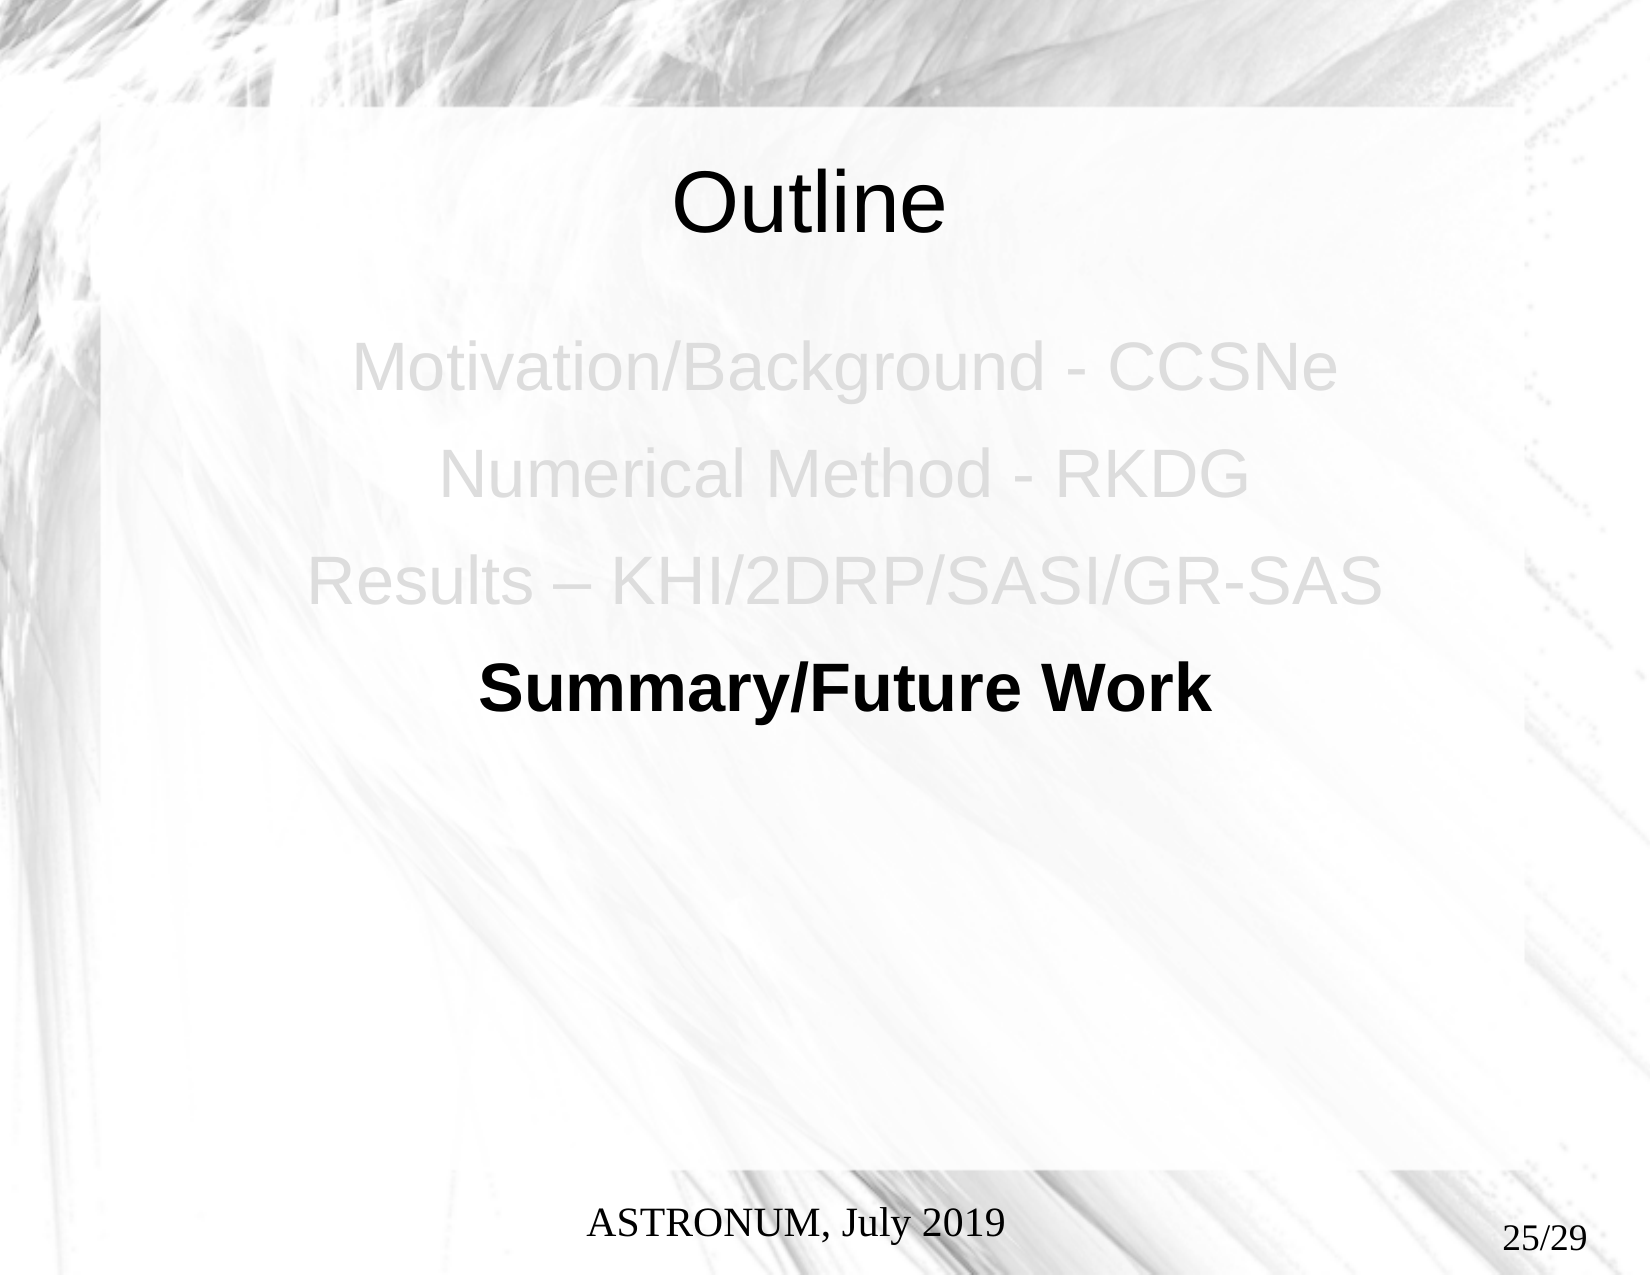

# Outline
Motivation/Background - CCSNe
Numerical Method - RKDG
Results – KHI/2DRP/SASI/GR-SAS
Summary/Future Work
ASTRONUM, July 2019
25